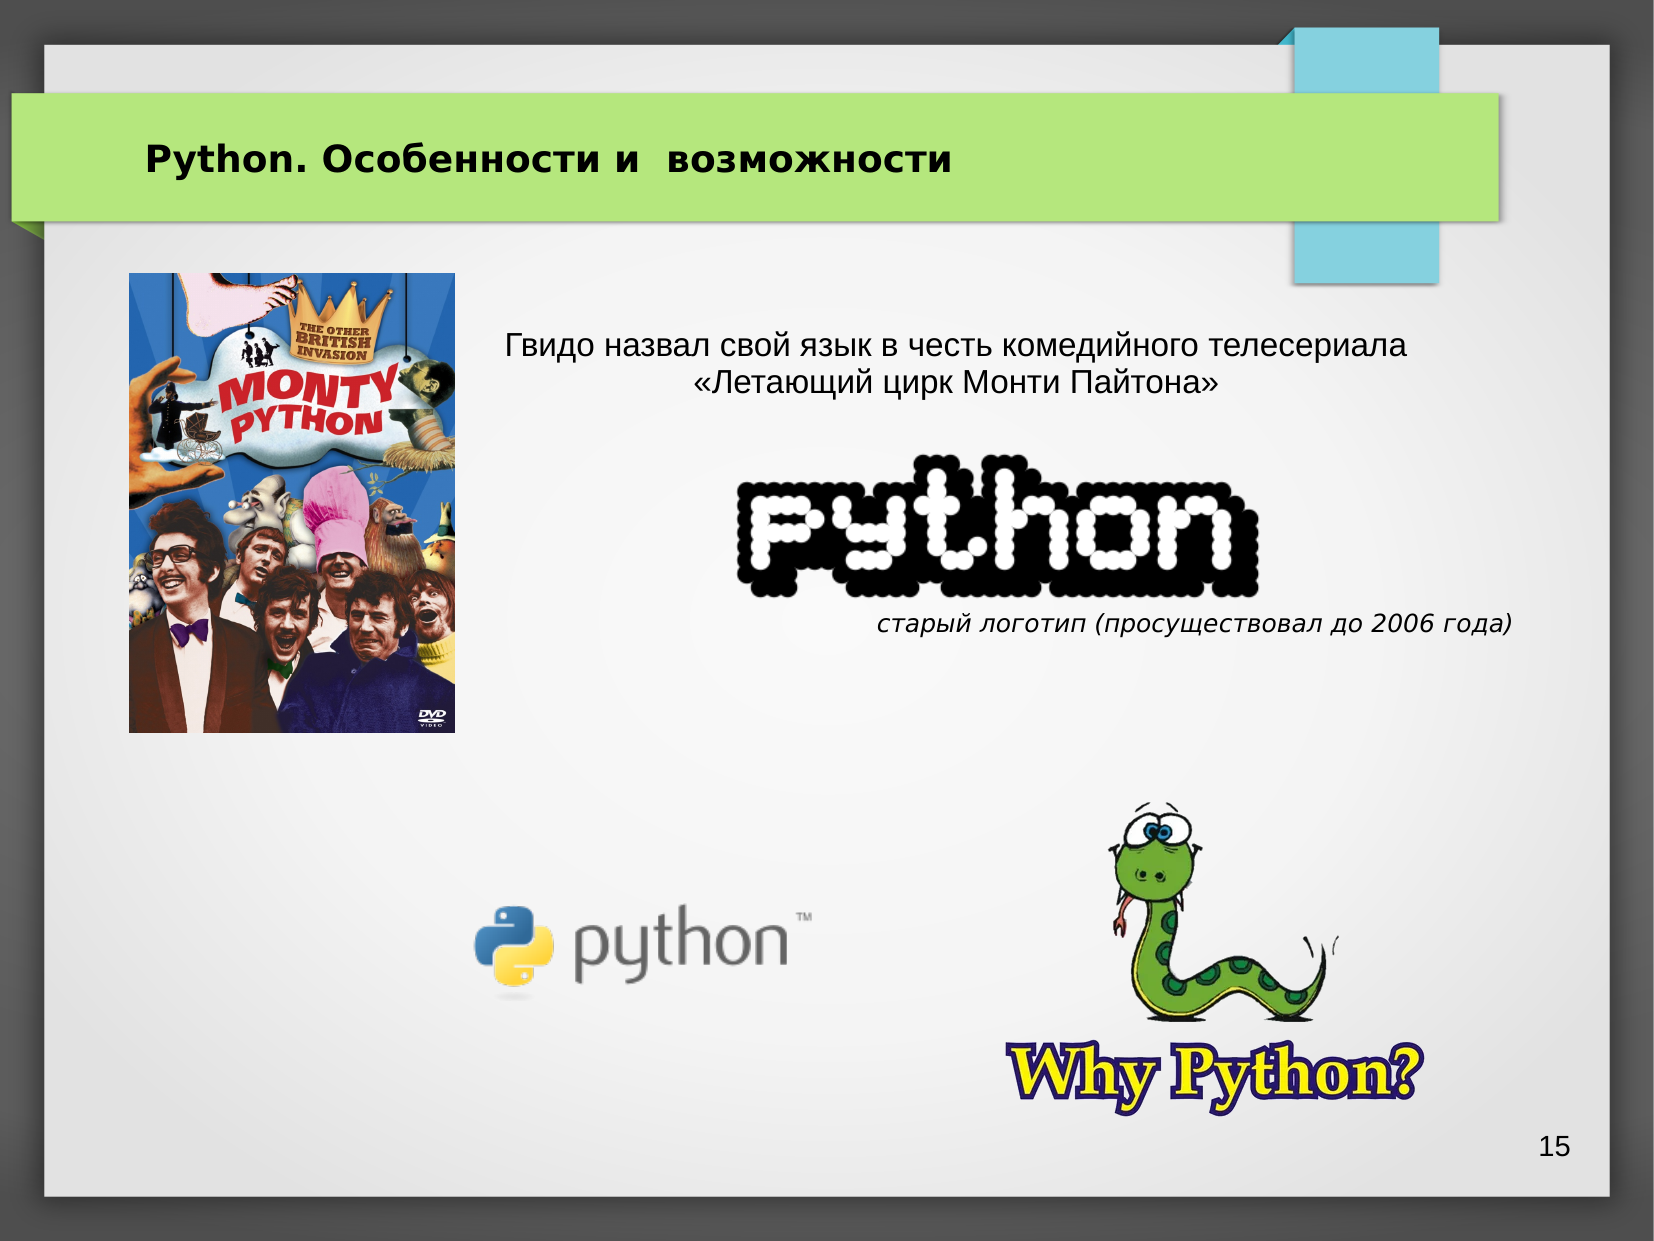

Python. Особенности и возможности
Гвидо назвал свой язык в честь комедийного телесериала «Летающий цирк Монти Пайтона»
старый логотип (просуществовал до 2006 года)
15